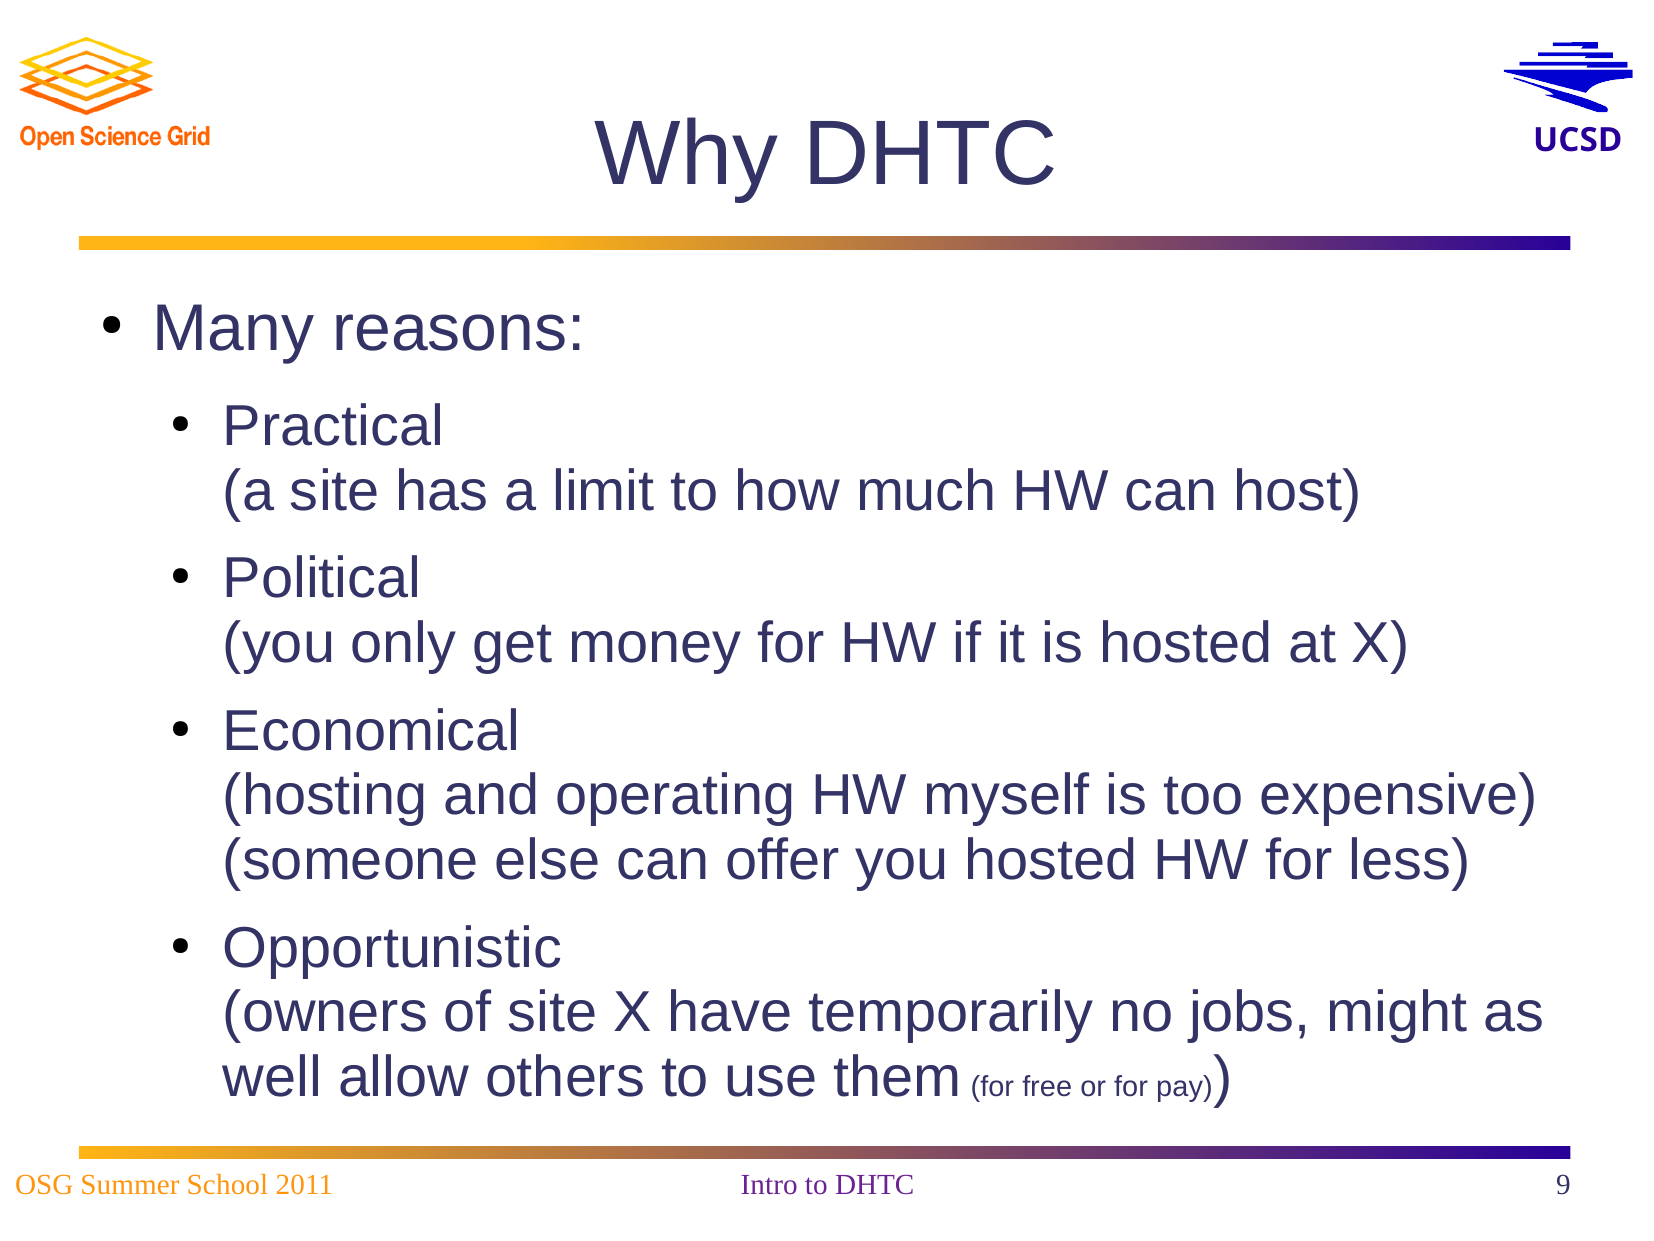

# Why DHTC
Many reasons:
Practical
(a site has a limit to how much HW can host)
Political
(you only get money for HW if it is hosted at X)
Economical
(hosting and operating HW myself is too expensive)
(someone else can offer you hosted HW for less)
Opportunistic
(owners of site X have temporarily no jobs, might as well allow others to use them (for free or for pay))
OSG Summer School 2011
Intro to DHTC
9